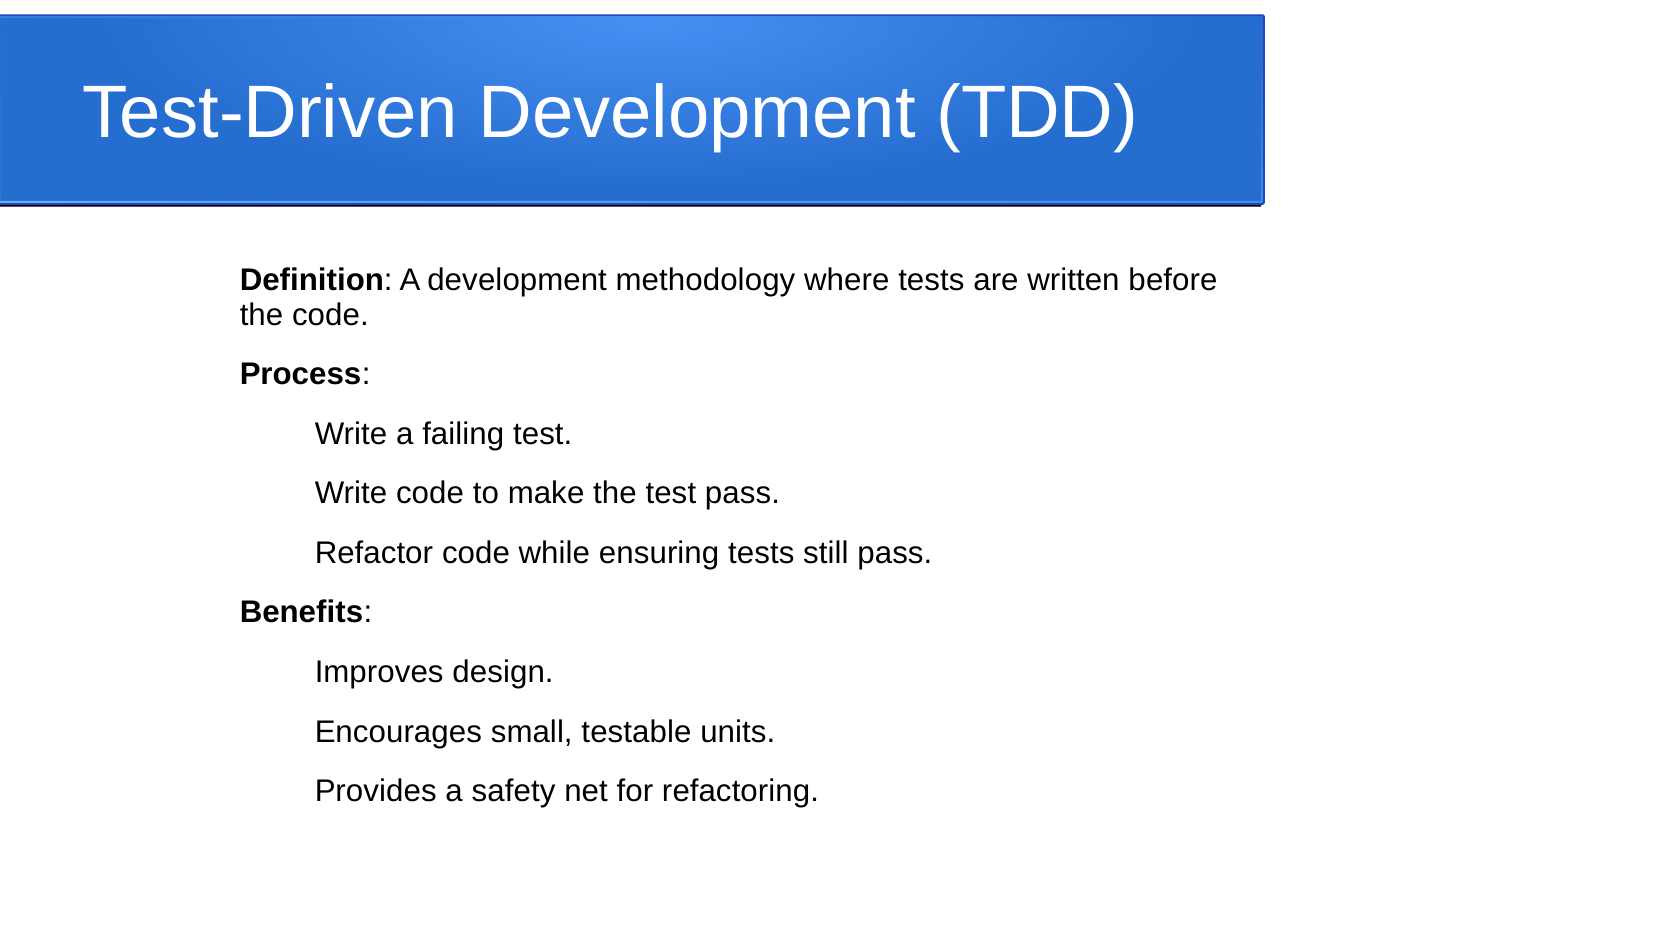

# Test-Driven Development (TDD)
Definition: A development methodology where tests are written before the code.
Process:
	Write a failing test.
	Write code to make the test pass.
	Refactor code while ensuring tests still pass.
Benefits:
	Improves design.
	Encourages small, testable units.
	Provides a safety net for refactoring.